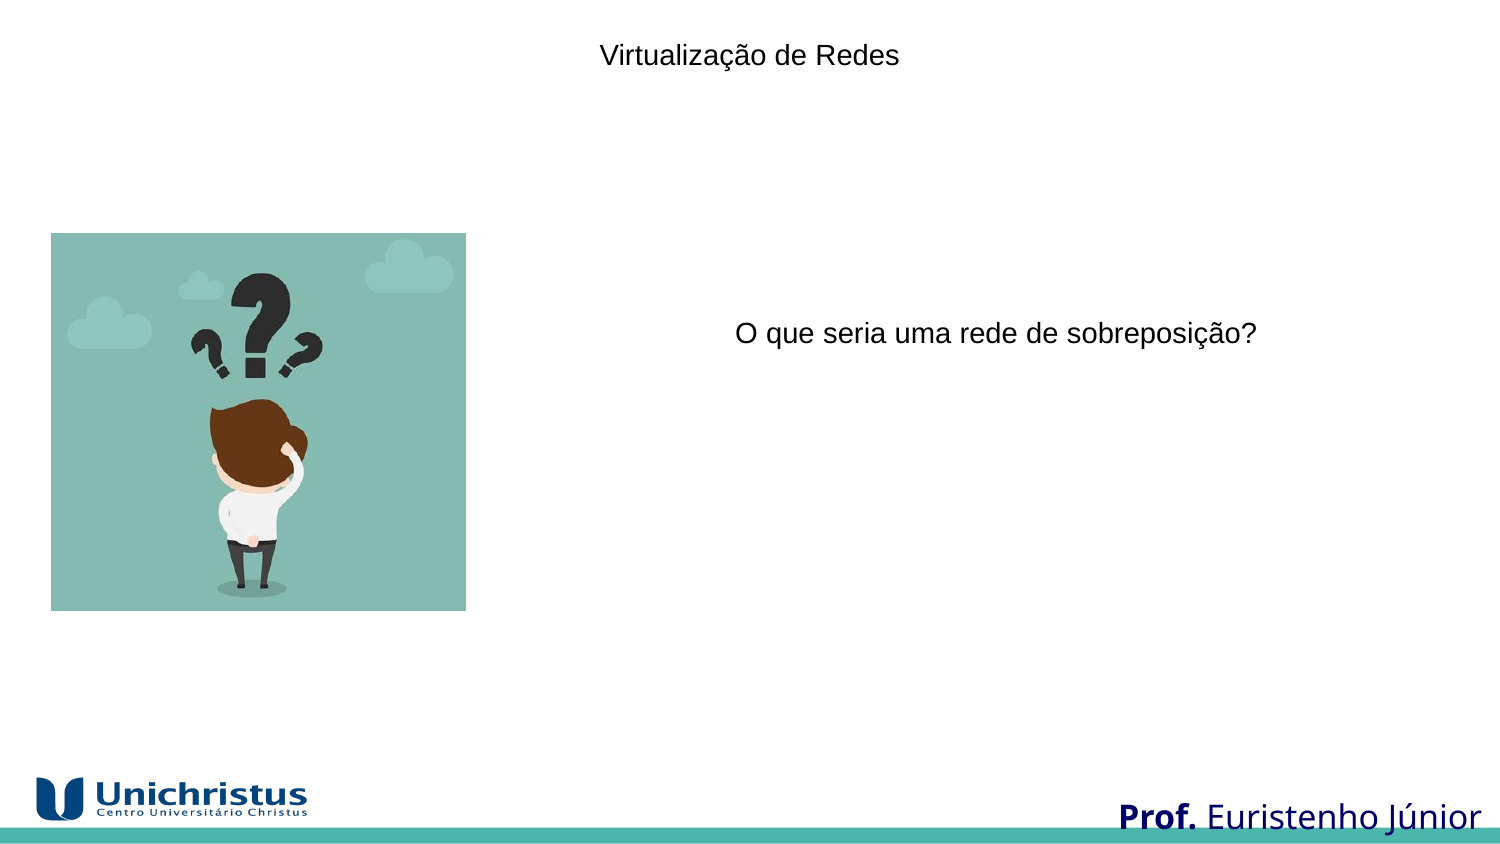

# Virtualização de Redes
O que seria uma rede de sobreposição?